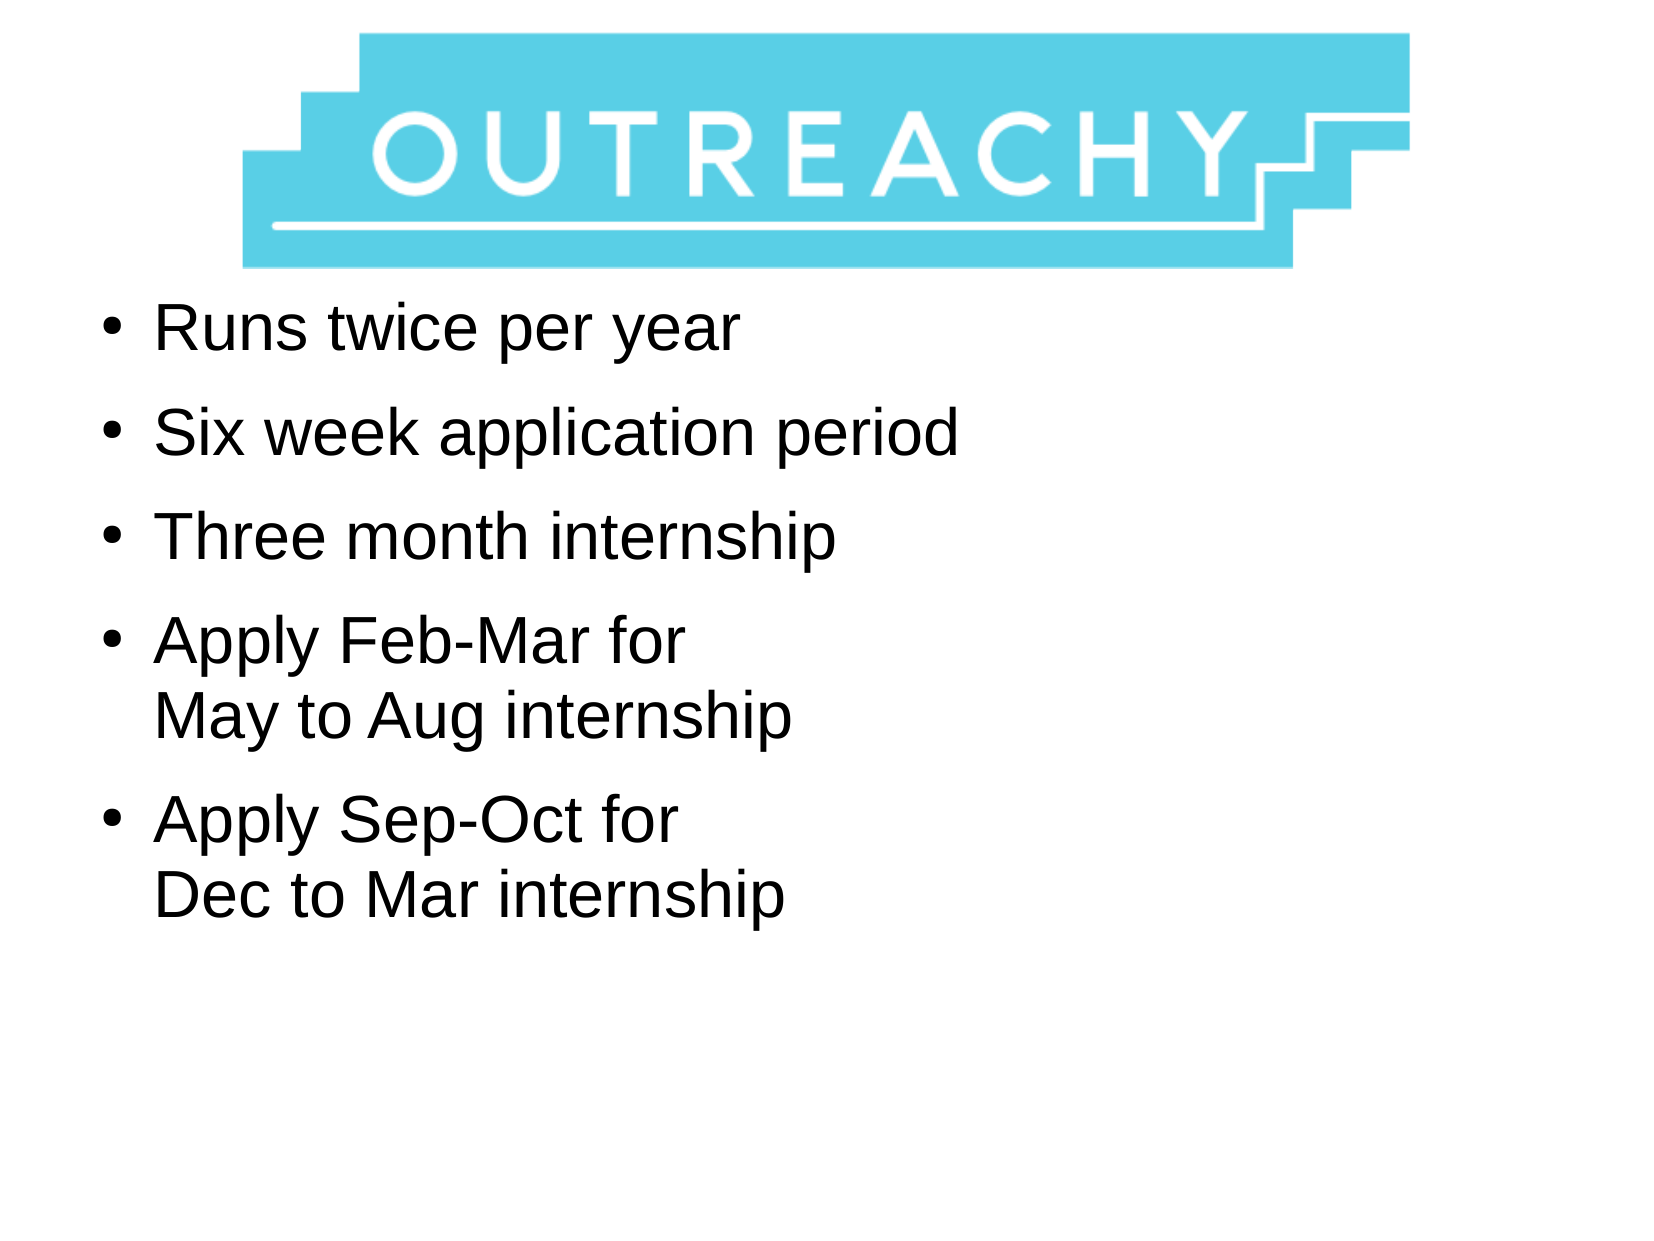

# Outreachy
Runs twice per year
Six week application period
Three month internship
Apply Feb-Mar for
May to Aug internship
Apply Sep-Oct for
Dec to Mar internship